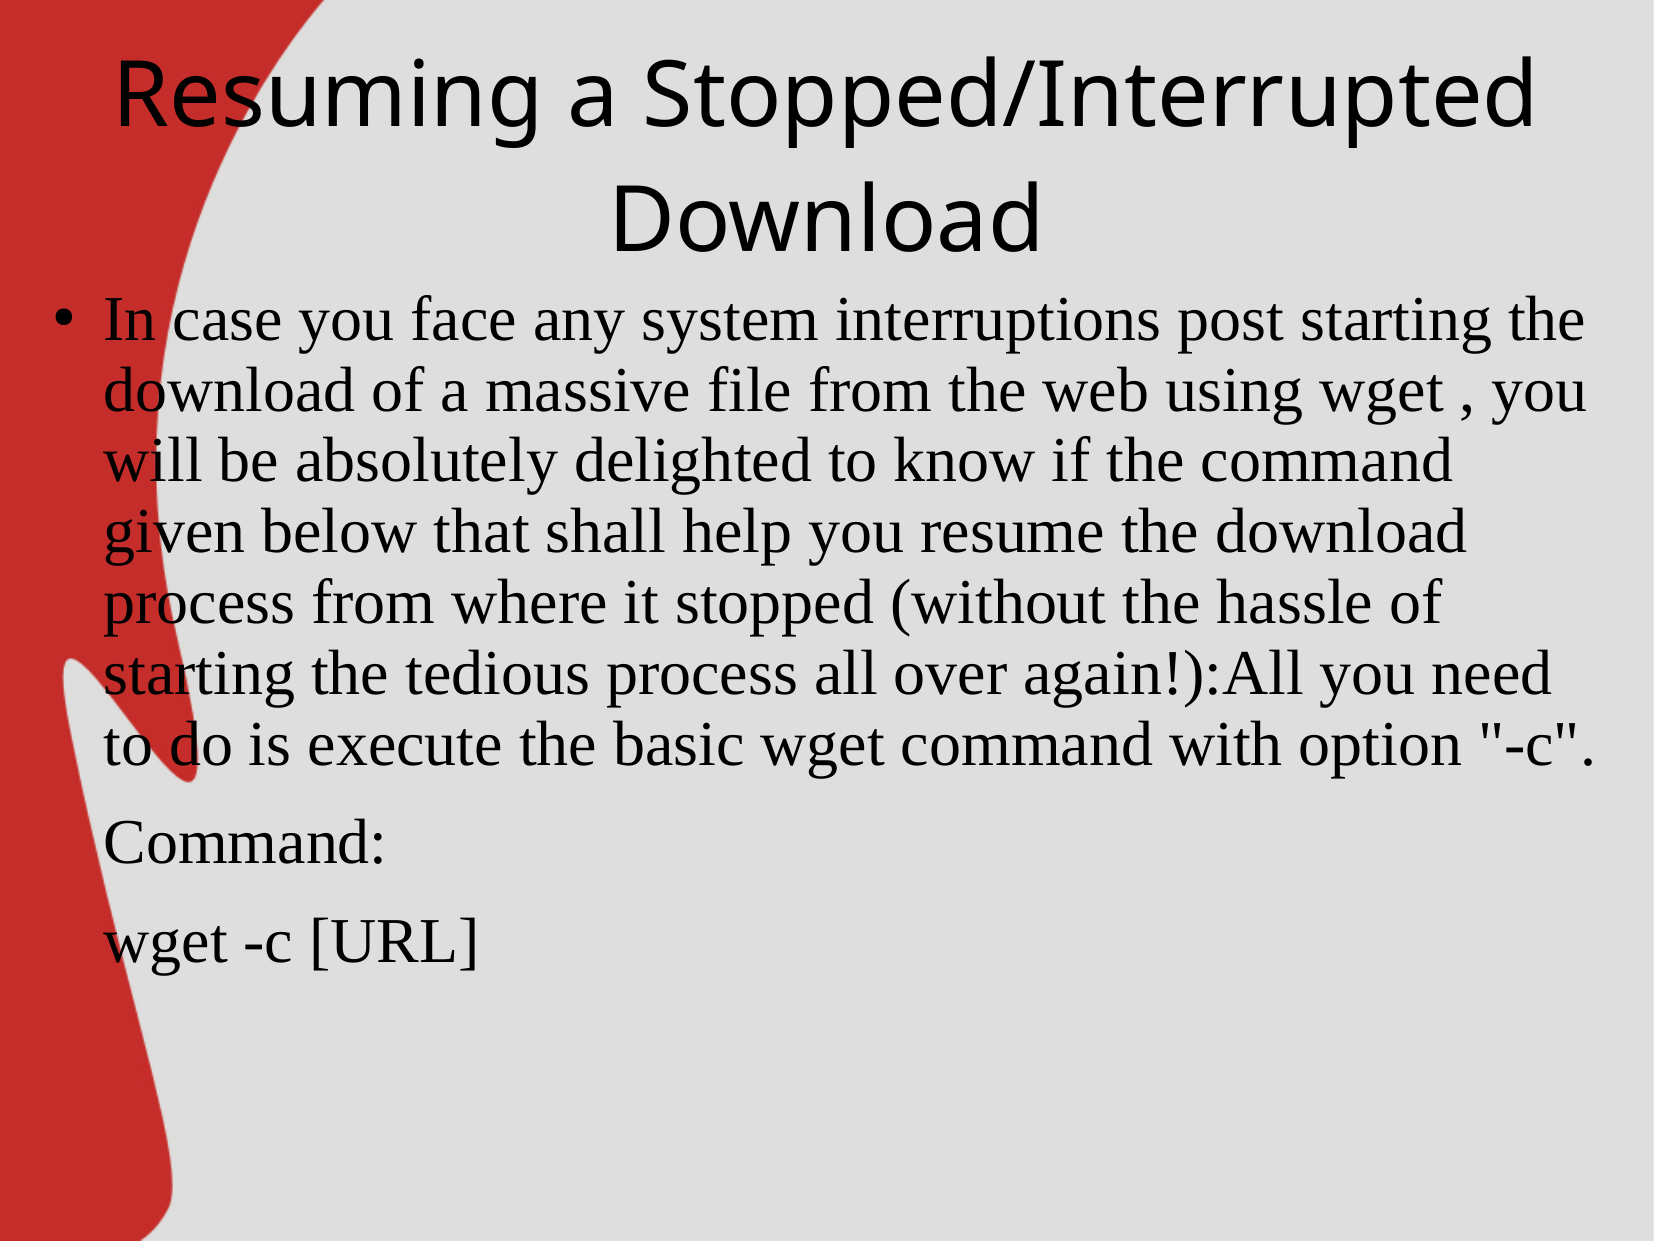

# Resuming a Stopped/Interrupted Download
In case you face any system interruptions post starting the download of a massive file from the web using wget , you will be absolutely delighted to know if the command given below that shall help you resume the download process from where it stopped (without the hassle of starting the tedious process all over again!):All you need to do is execute the basic wget command with option "-c".
Command:
wget -c [URL]